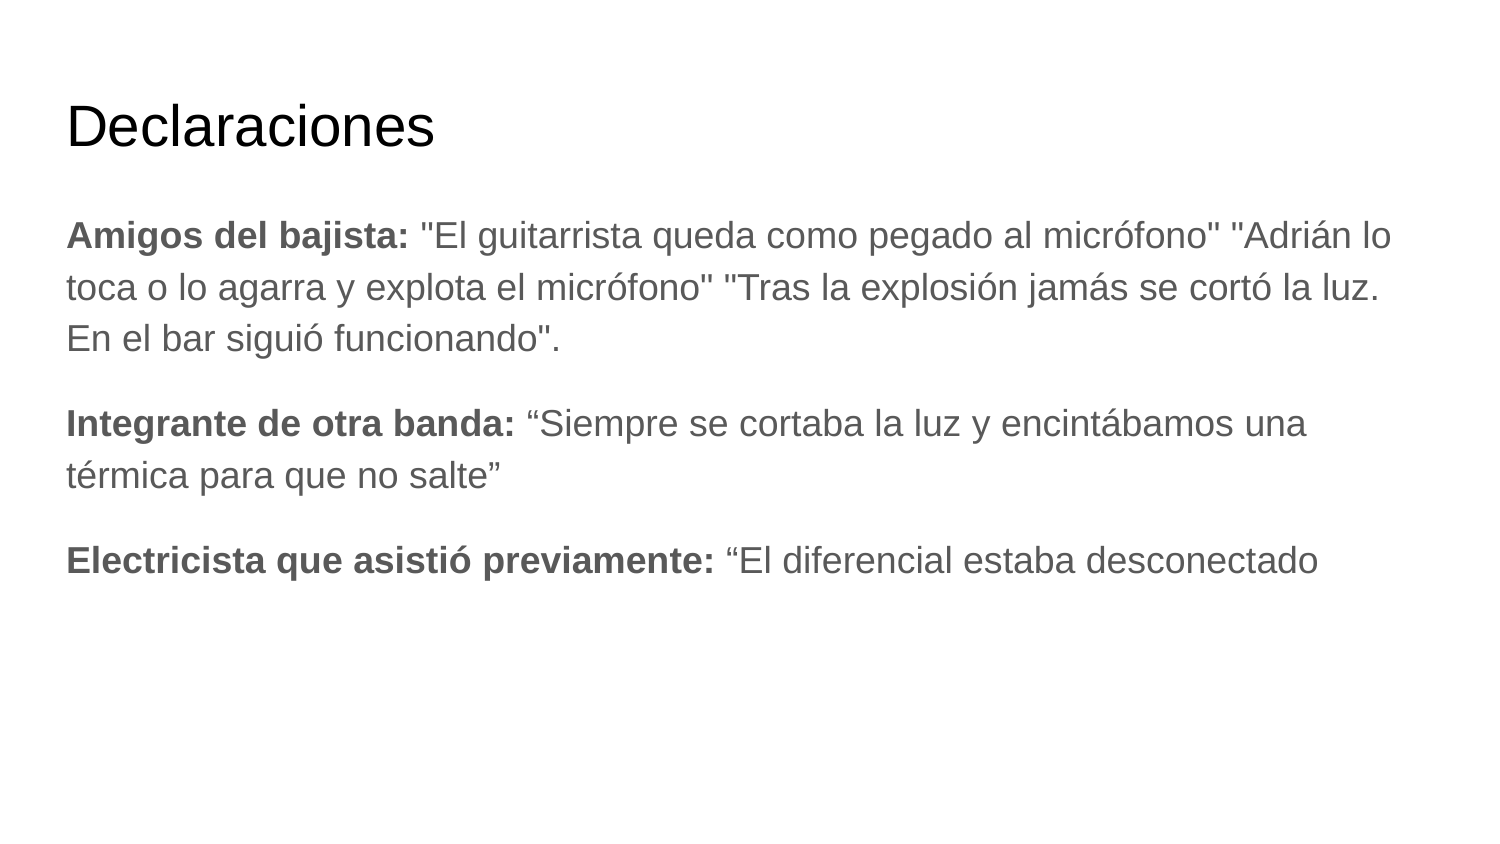

# Declaraciones
Amigos del bajista: "El guitarrista queda como pegado al micrófono" "Adrián lo toca o lo agarra y explota el micrófono" "Tras la explosión jamás se cortó la luz. En el bar siguió funcionando".
Integrante de otra banda: “Siempre se cortaba la luz y encintábamos una térmica para que no salte”
Electricista que asistió previamente: “El diferencial estaba desconectado